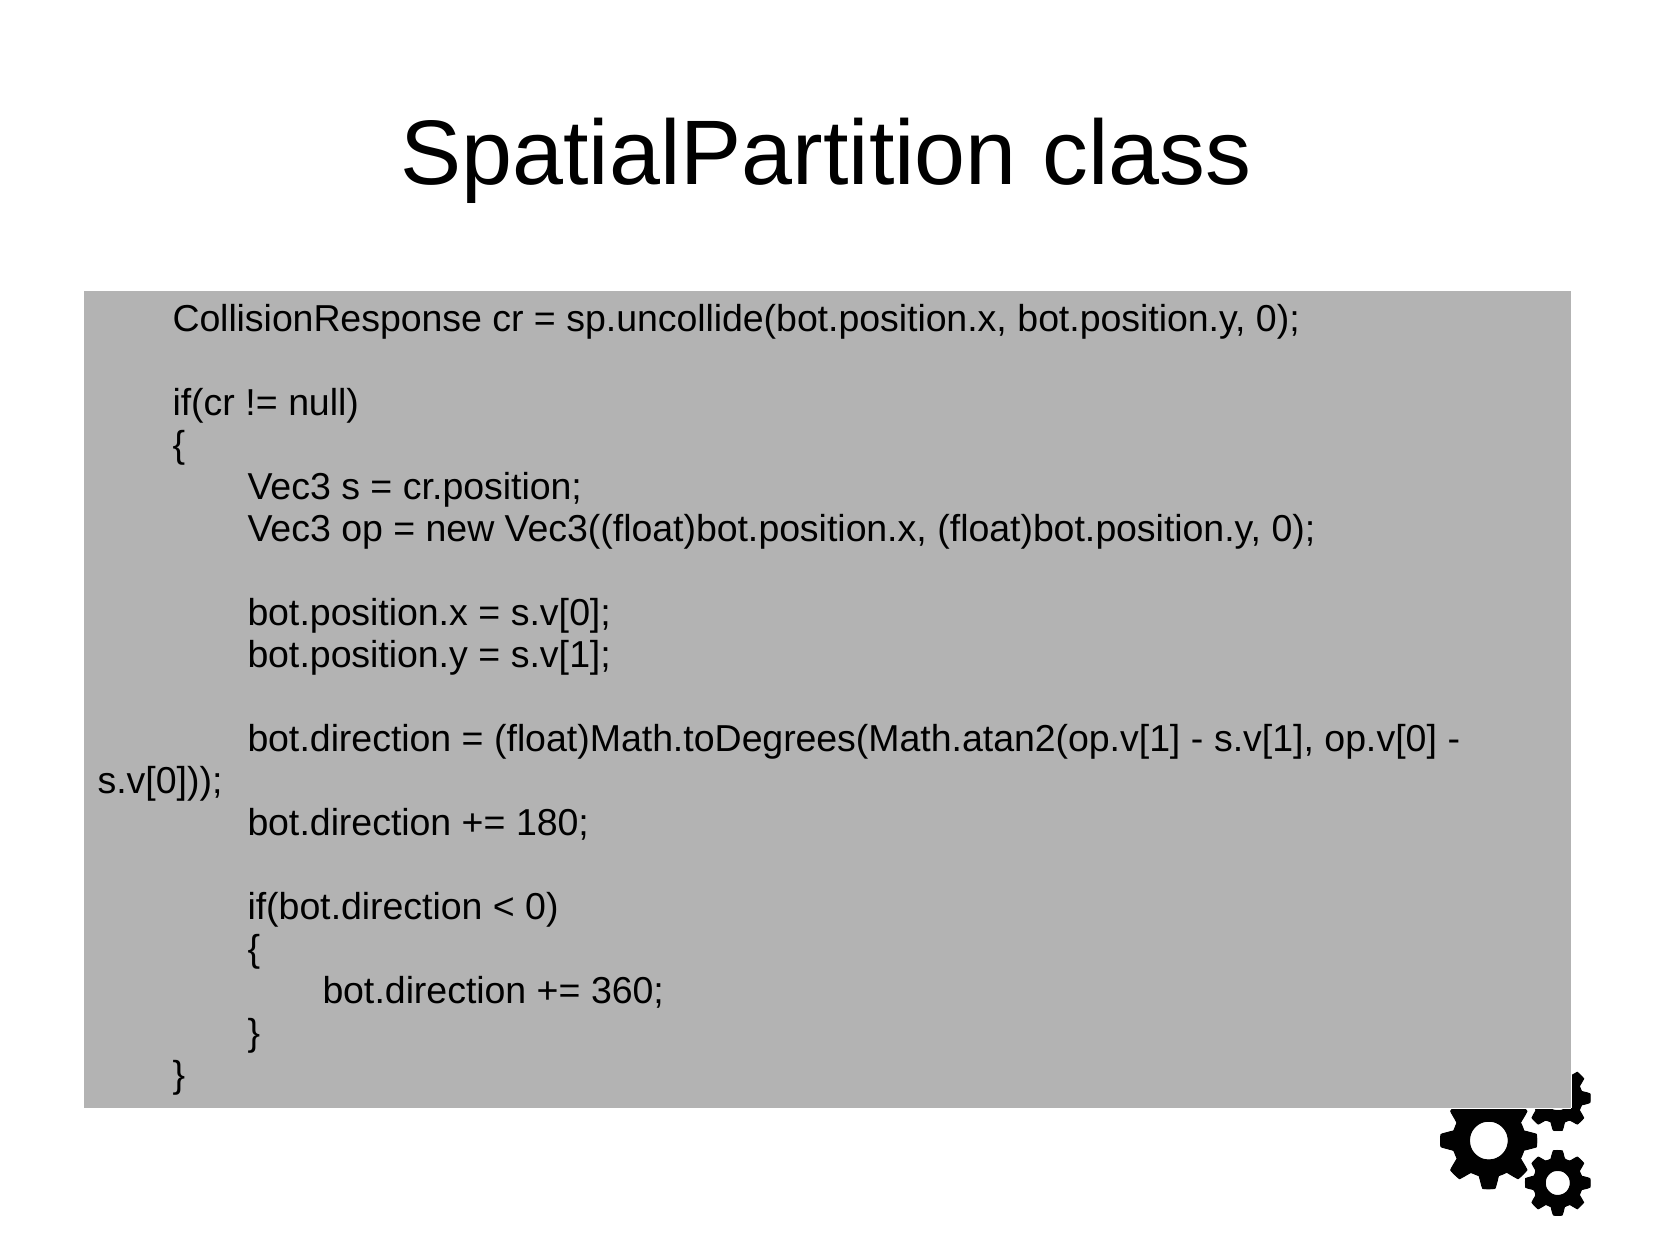

# SpatialPartition class
| CollisionResponse cr = sp.uncollide(bot.position.x, bot.position.y, 0); if(cr != null) { Vec3 s = cr.position; Vec3 op = new Vec3((float)bot.position.x, (float)bot.position.y, 0); bot.position.x = s.v[0]; bot.position.y = s.v[1]; bot.direction = (float)Math.toDegrees(Math.atan2(op.v[1] - s.v[1], op.v[0] - s.v[0])); bot.direction += 180; if(bot.direction < 0) { bot.direction += 360; } } |
| --- |